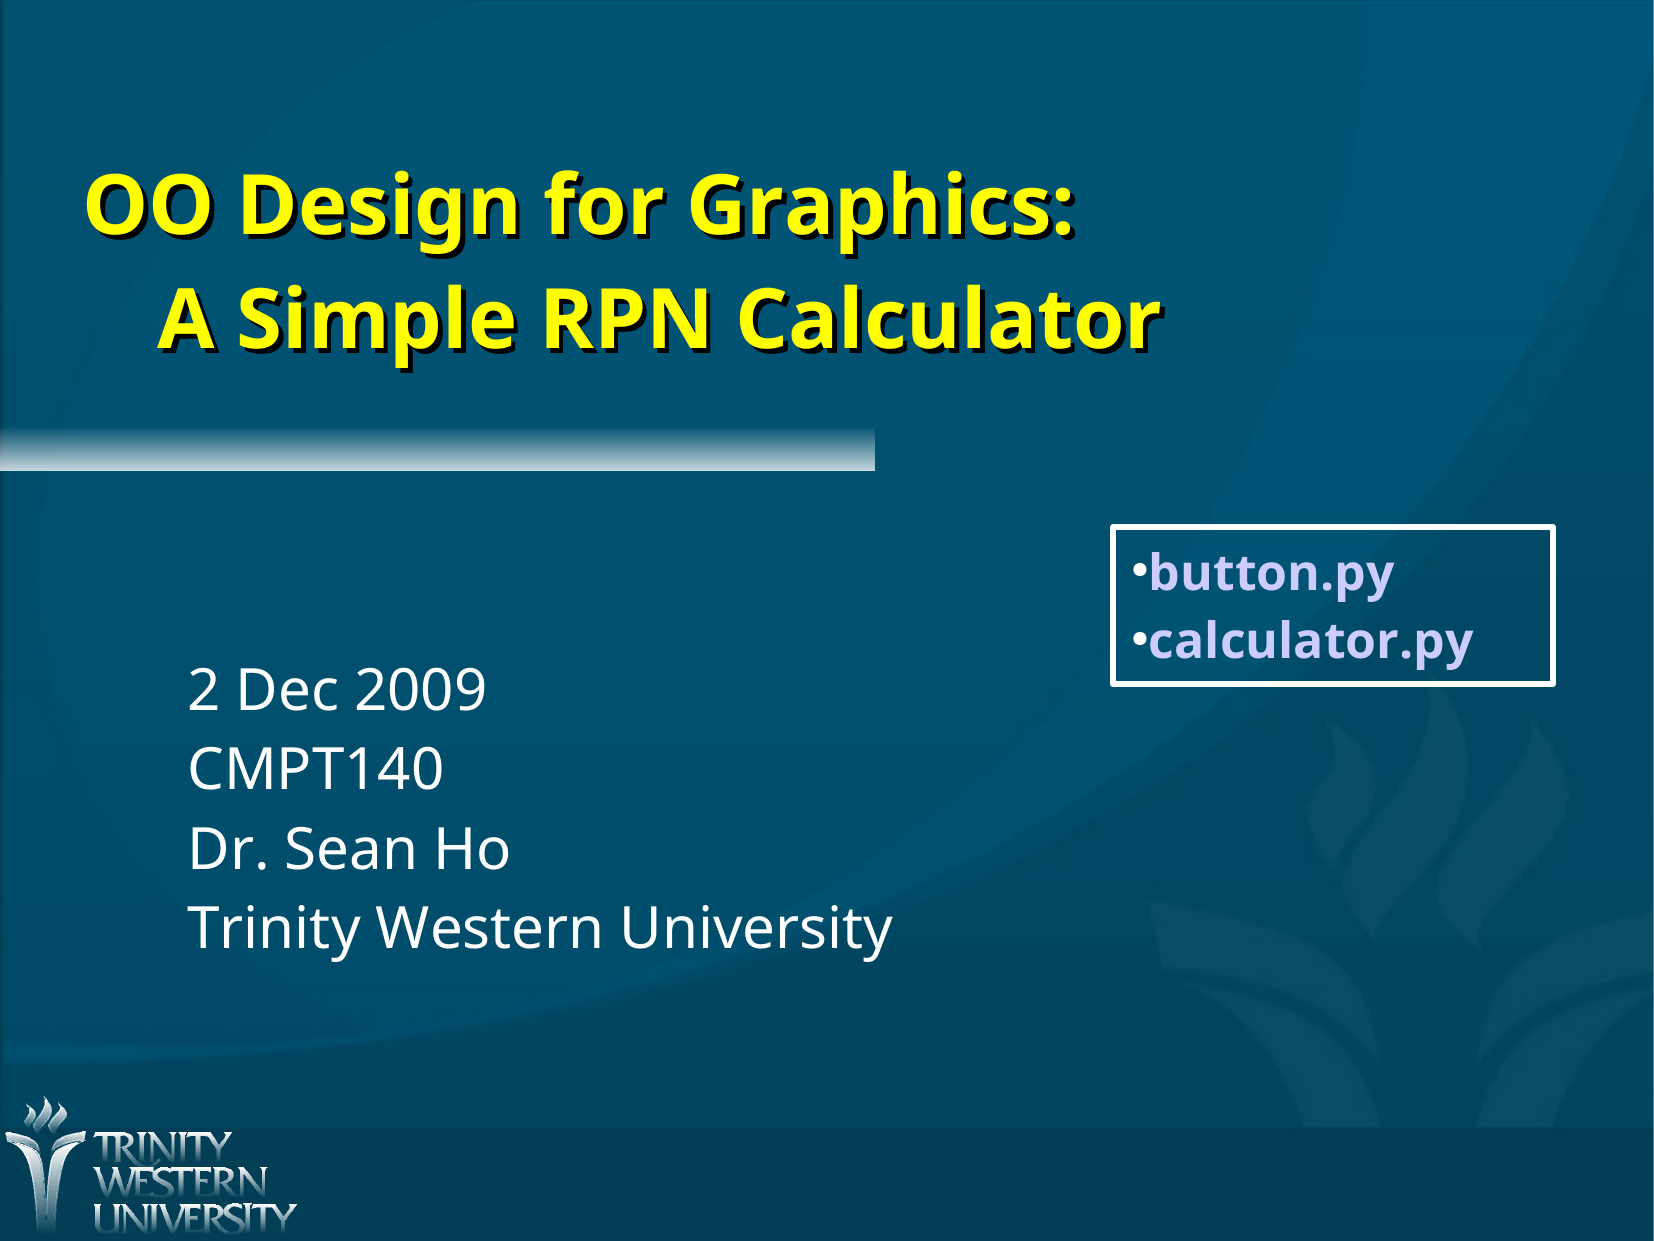

# OO Design for Graphics: A Simple RPN Calculator
2 Dec 2009
CMPT140
Dr. Sean Ho
Trinity Western University
button.py
calculator.py